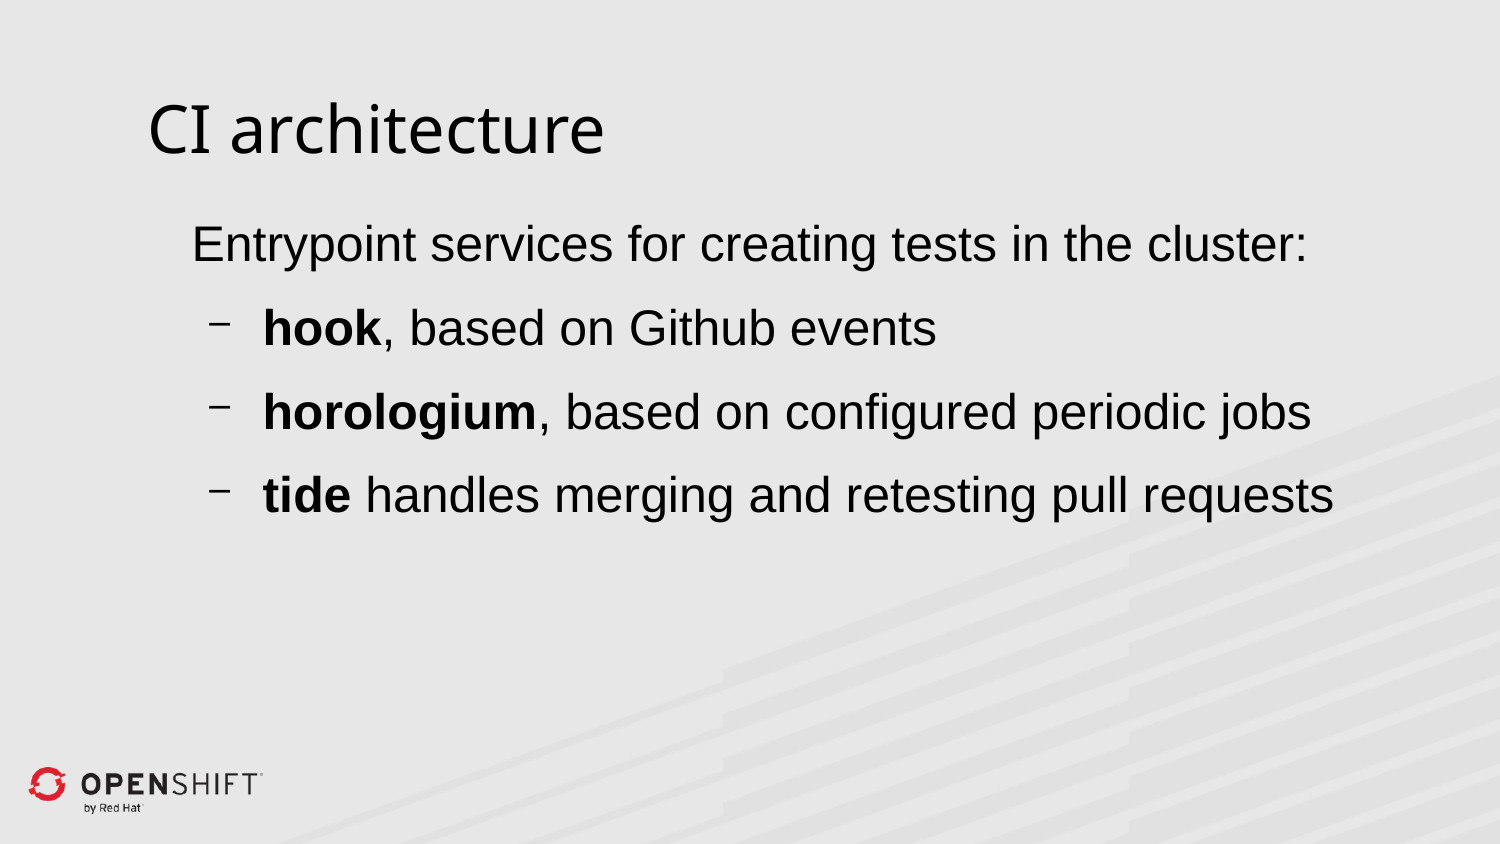

CI architecture
# Entrypoint services for creating tests in the cluster:
hook, based on Github events
horologium, based on configured periodic jobs
tide handles merging and retesting pull requests